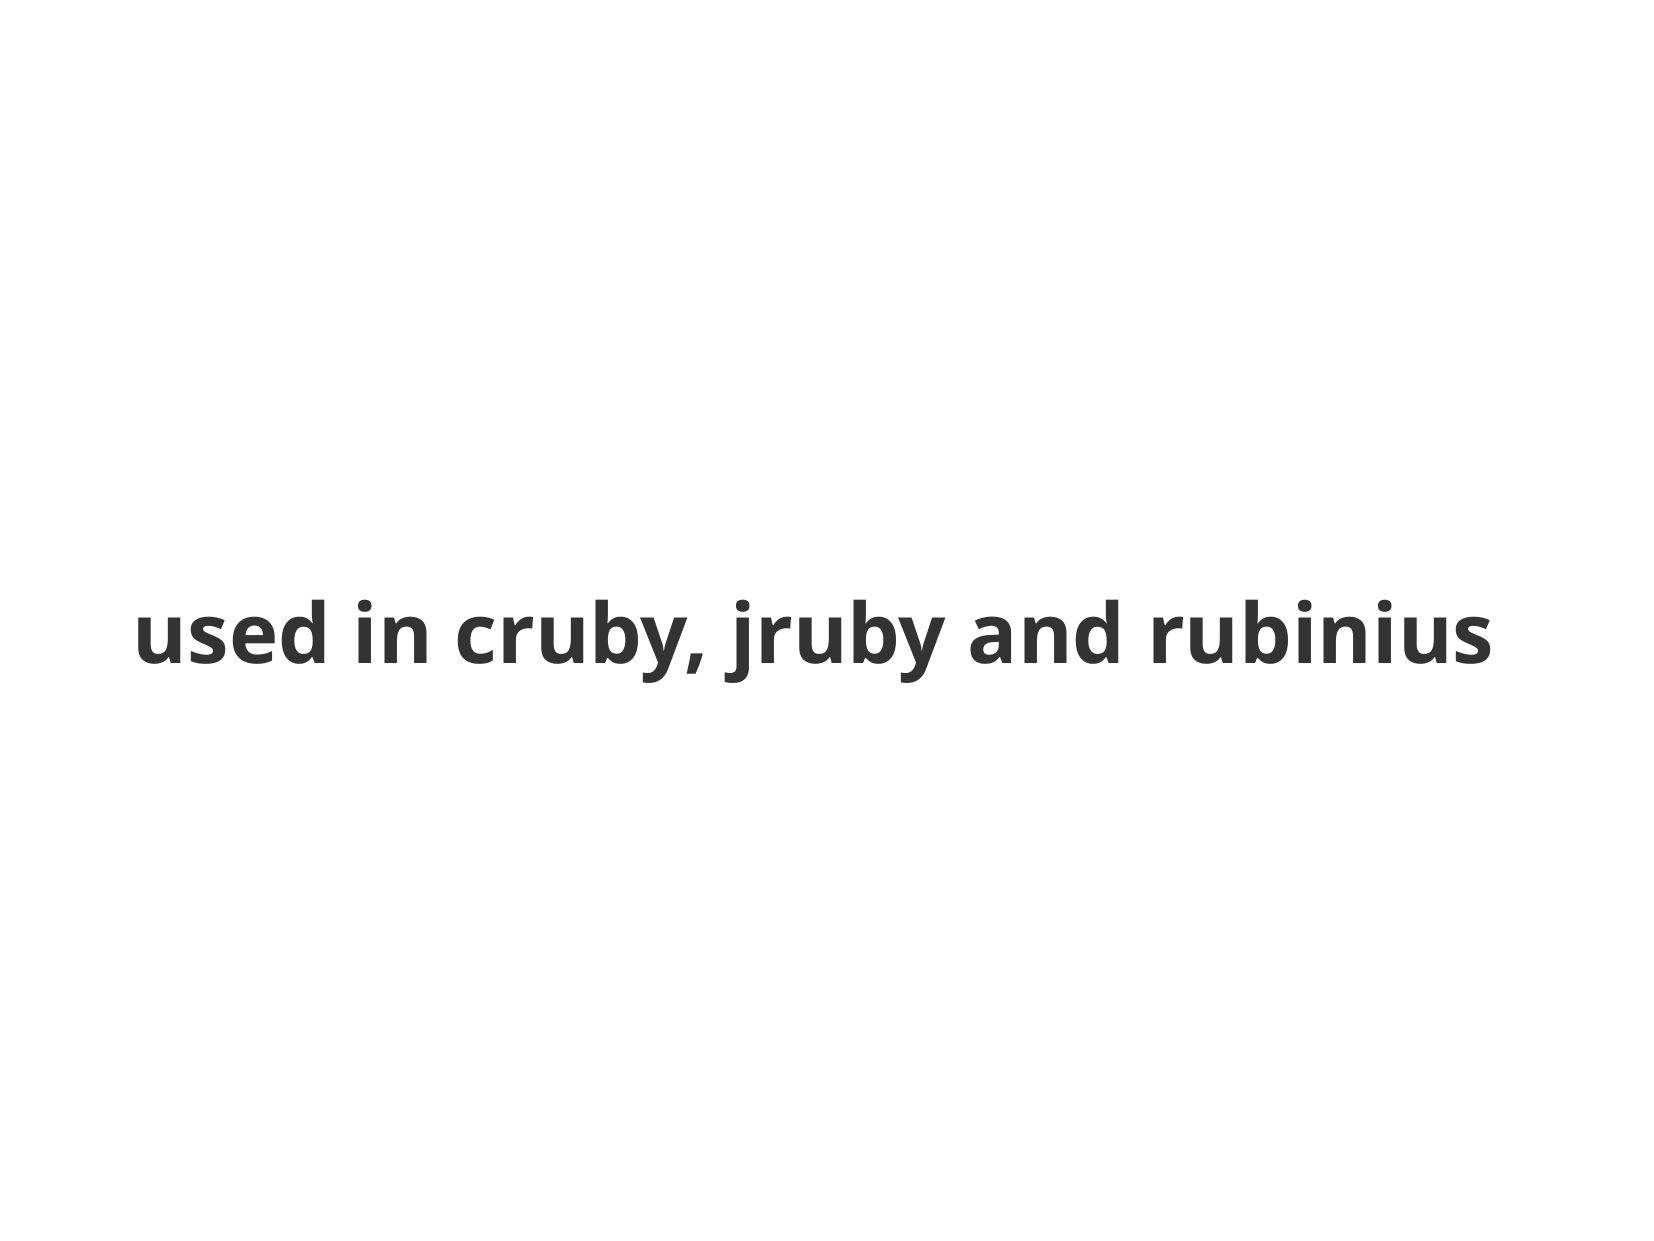

#
used in cruby, jruby and rubinius